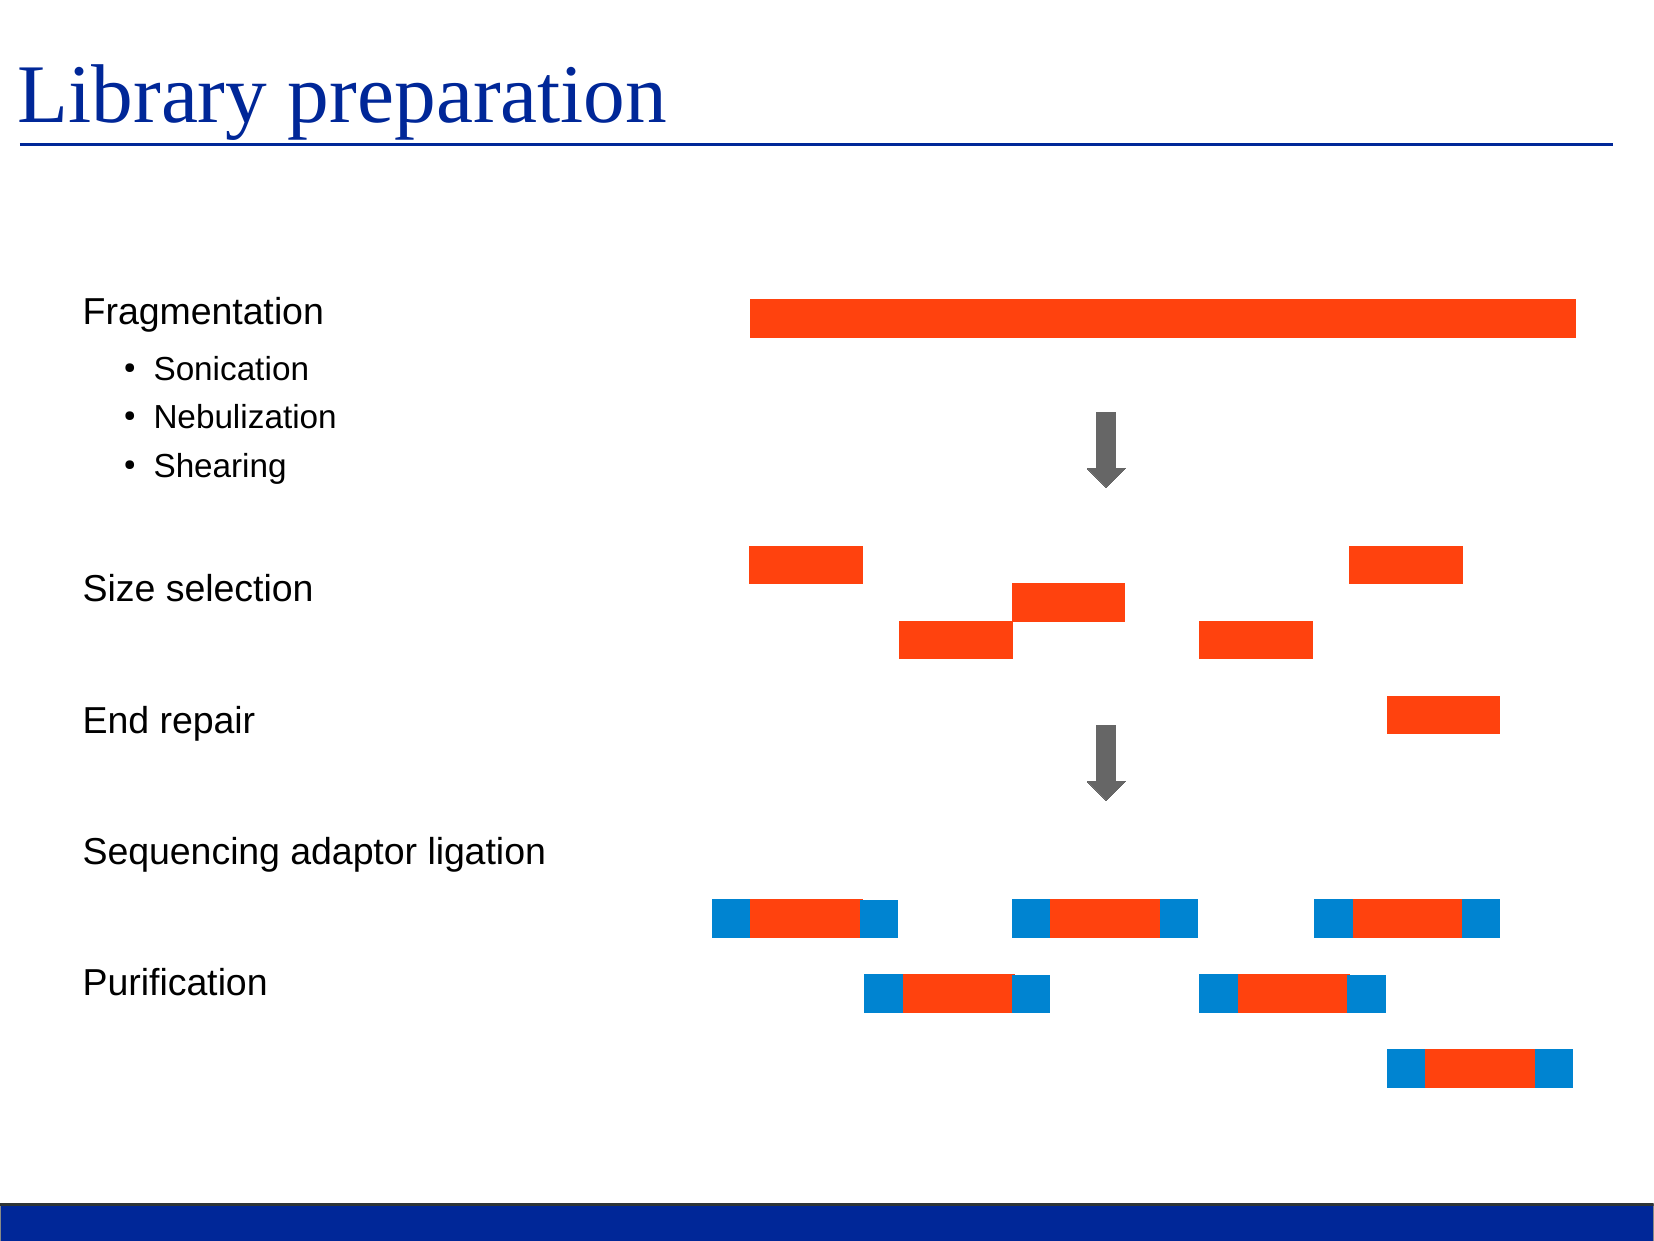

# Library preparation
Fragmentation
Sonication
Nebulization
Shearing
Size selection
End repair
Sequencing adaptor ligation
Purification